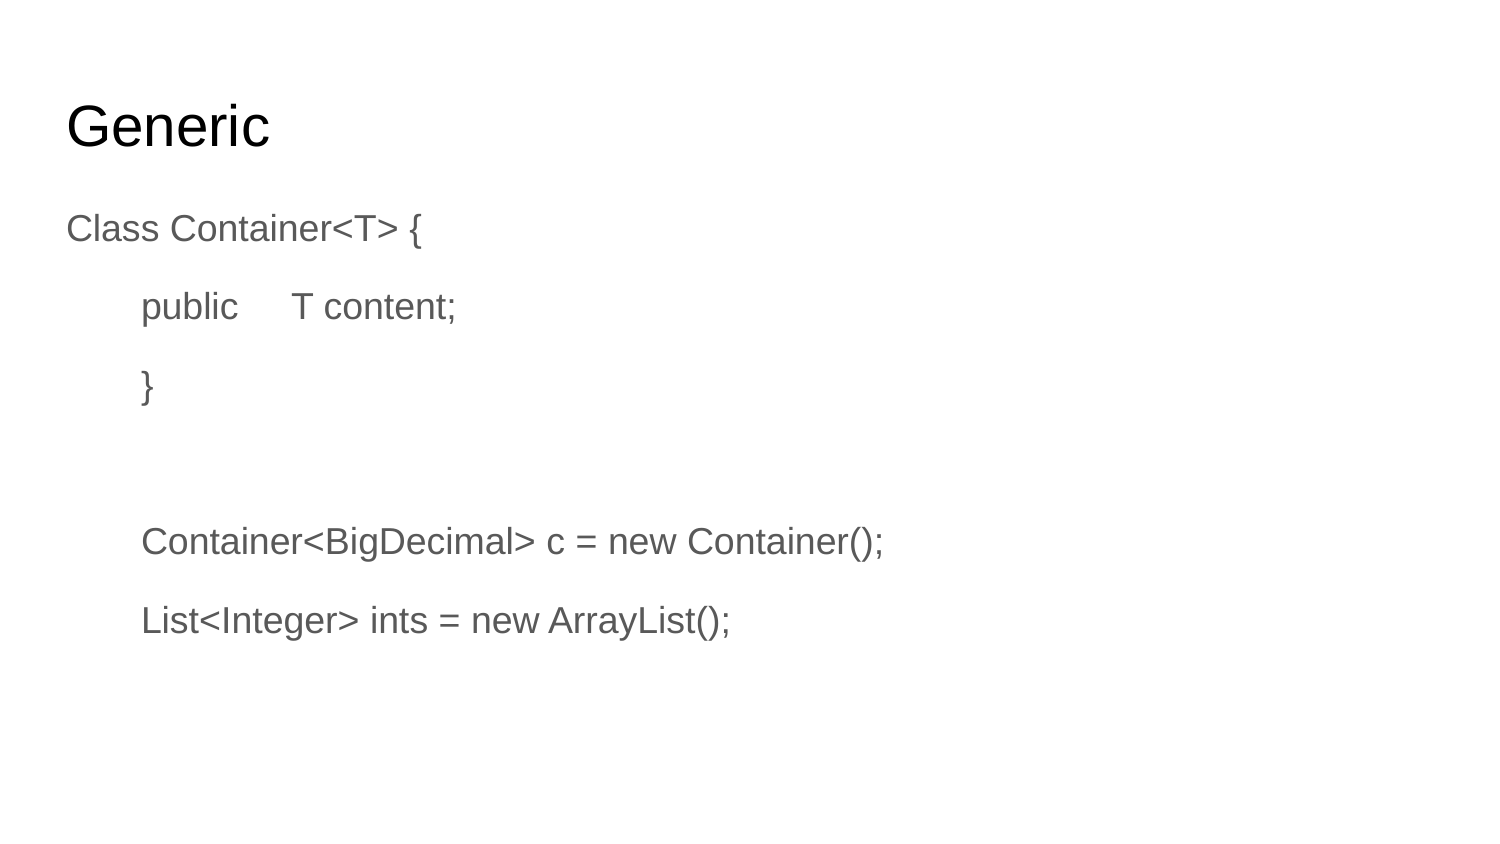

# Generic
Class Container<T> {
public 	T content;
}
Container<BigDecimal> c = new Container();
List<Integer> ints = new ArrayList();